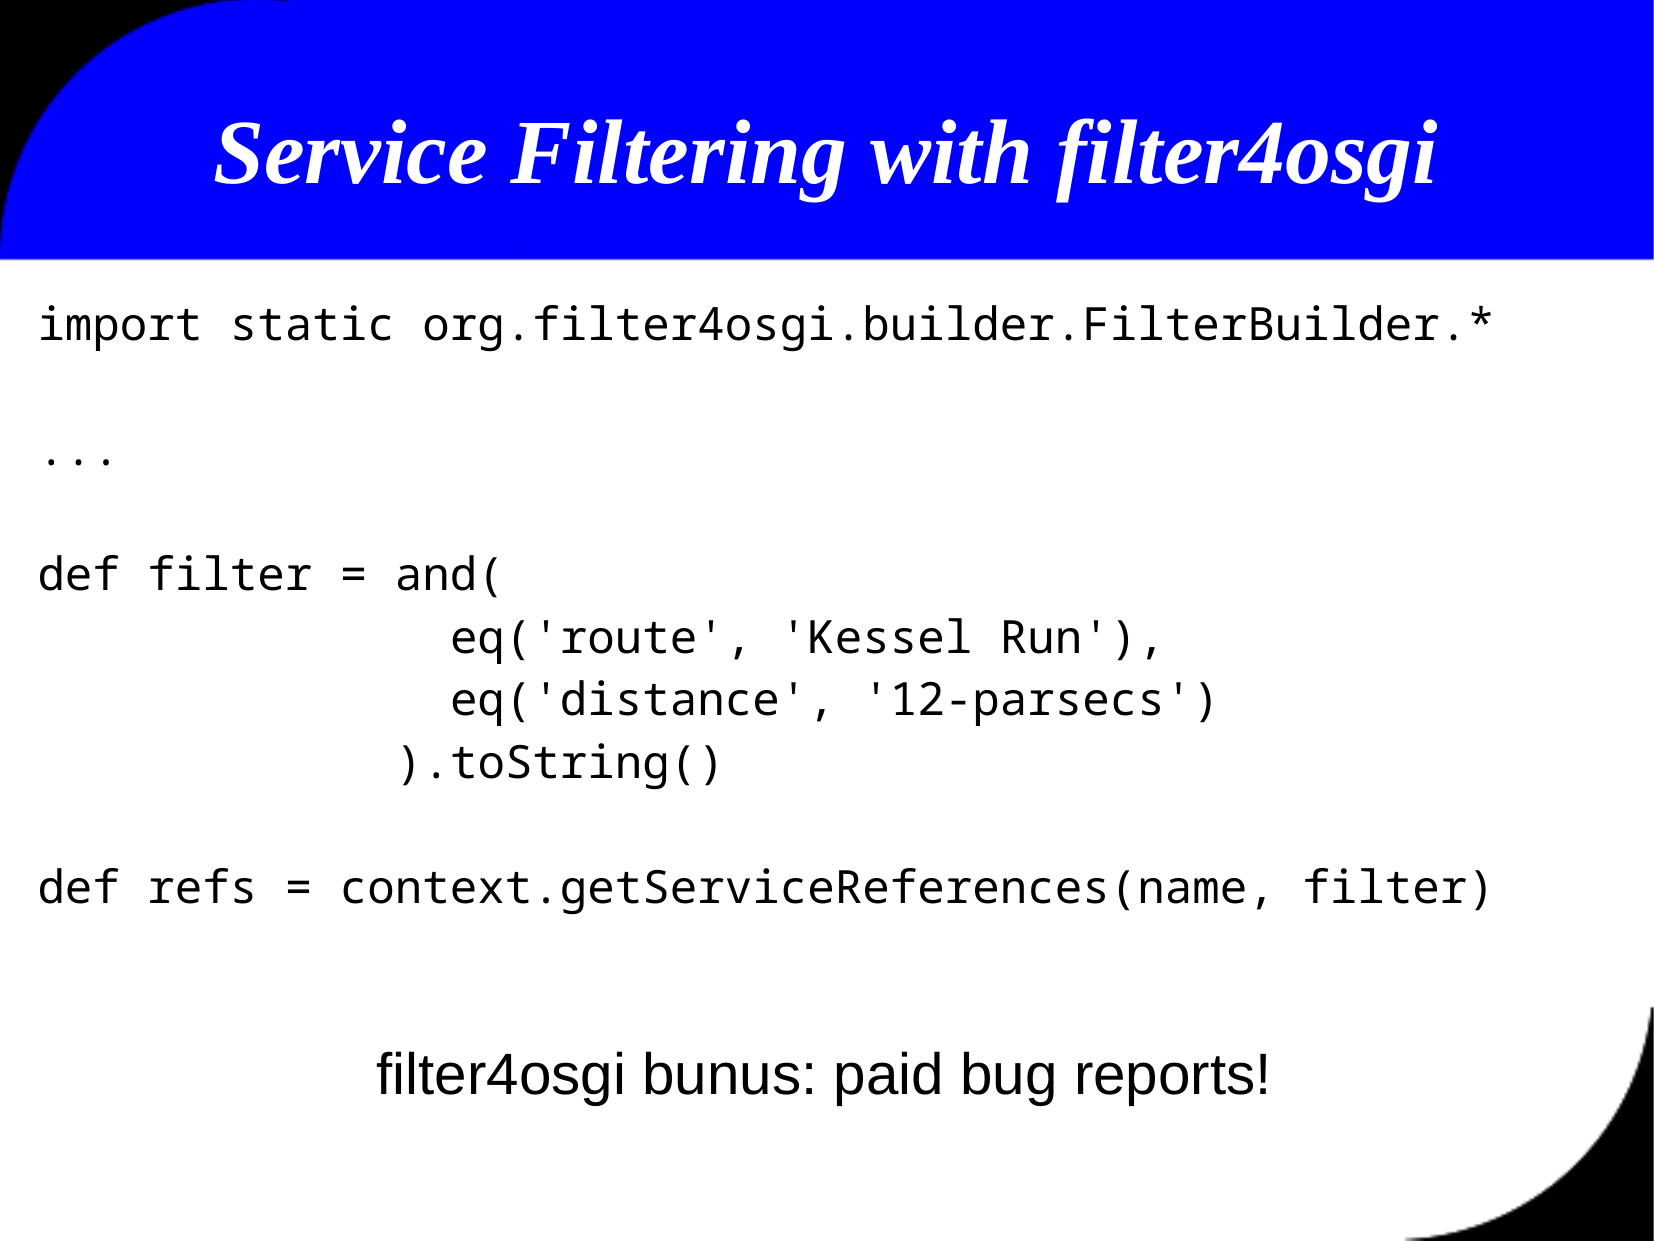

# Service Filtering with filter4osgi
import static org.filter4osgi.builder.FilterBuilder.*
...
def filter = and(
 eq('route', 'Kessel Run'),
 eq('distance', '12-parsecs')
 ).toString()
def refs = context.getServiceReferences(name, filter)
filter4osgi bunus: paid bug reports!